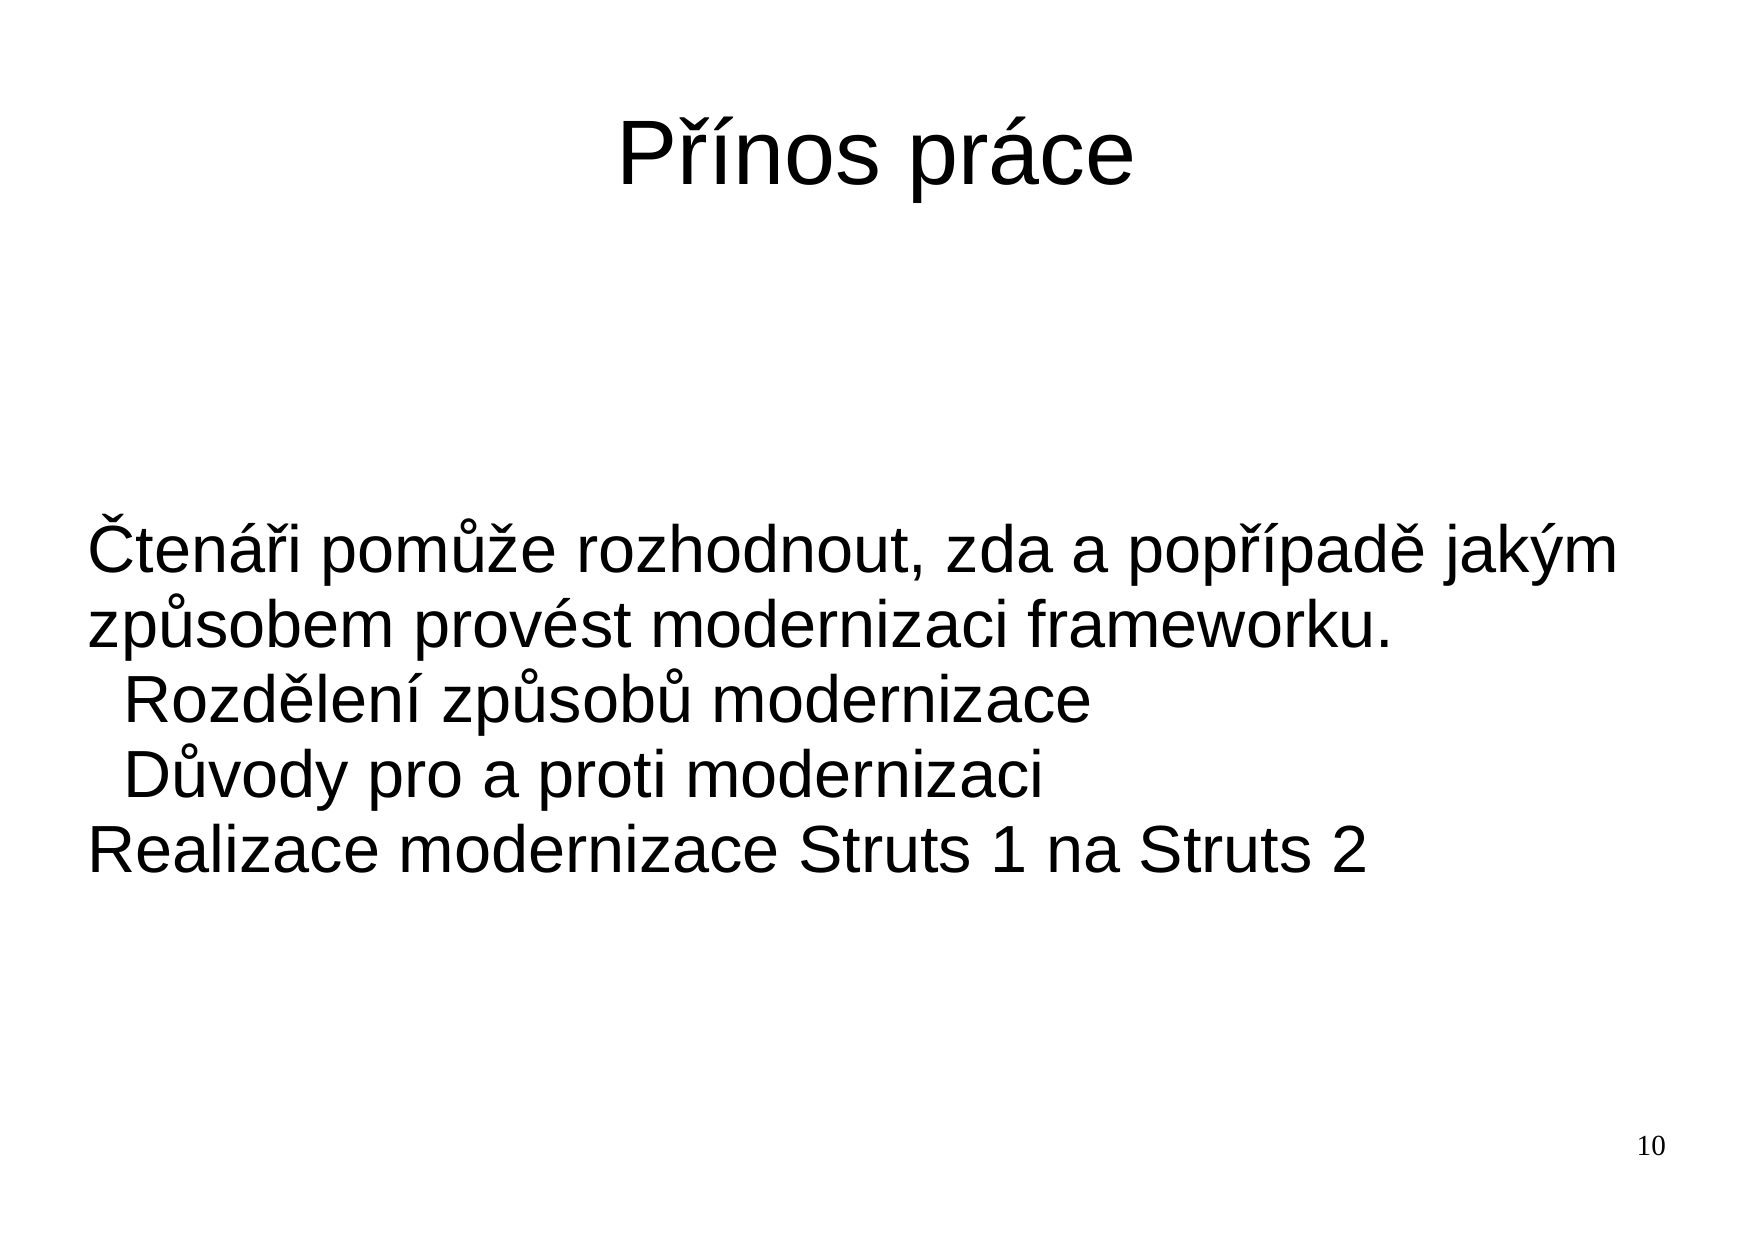

# Přínos práce
Čtenáři pomůže rozhodnout, zda a popřípadě jakým způsobem provést modernizaci frameworku.
Rozdělení způsobů modernizace
Důvody pro a proti modernizaci
Realizace modernizace Struts 1 na Struts 2
10